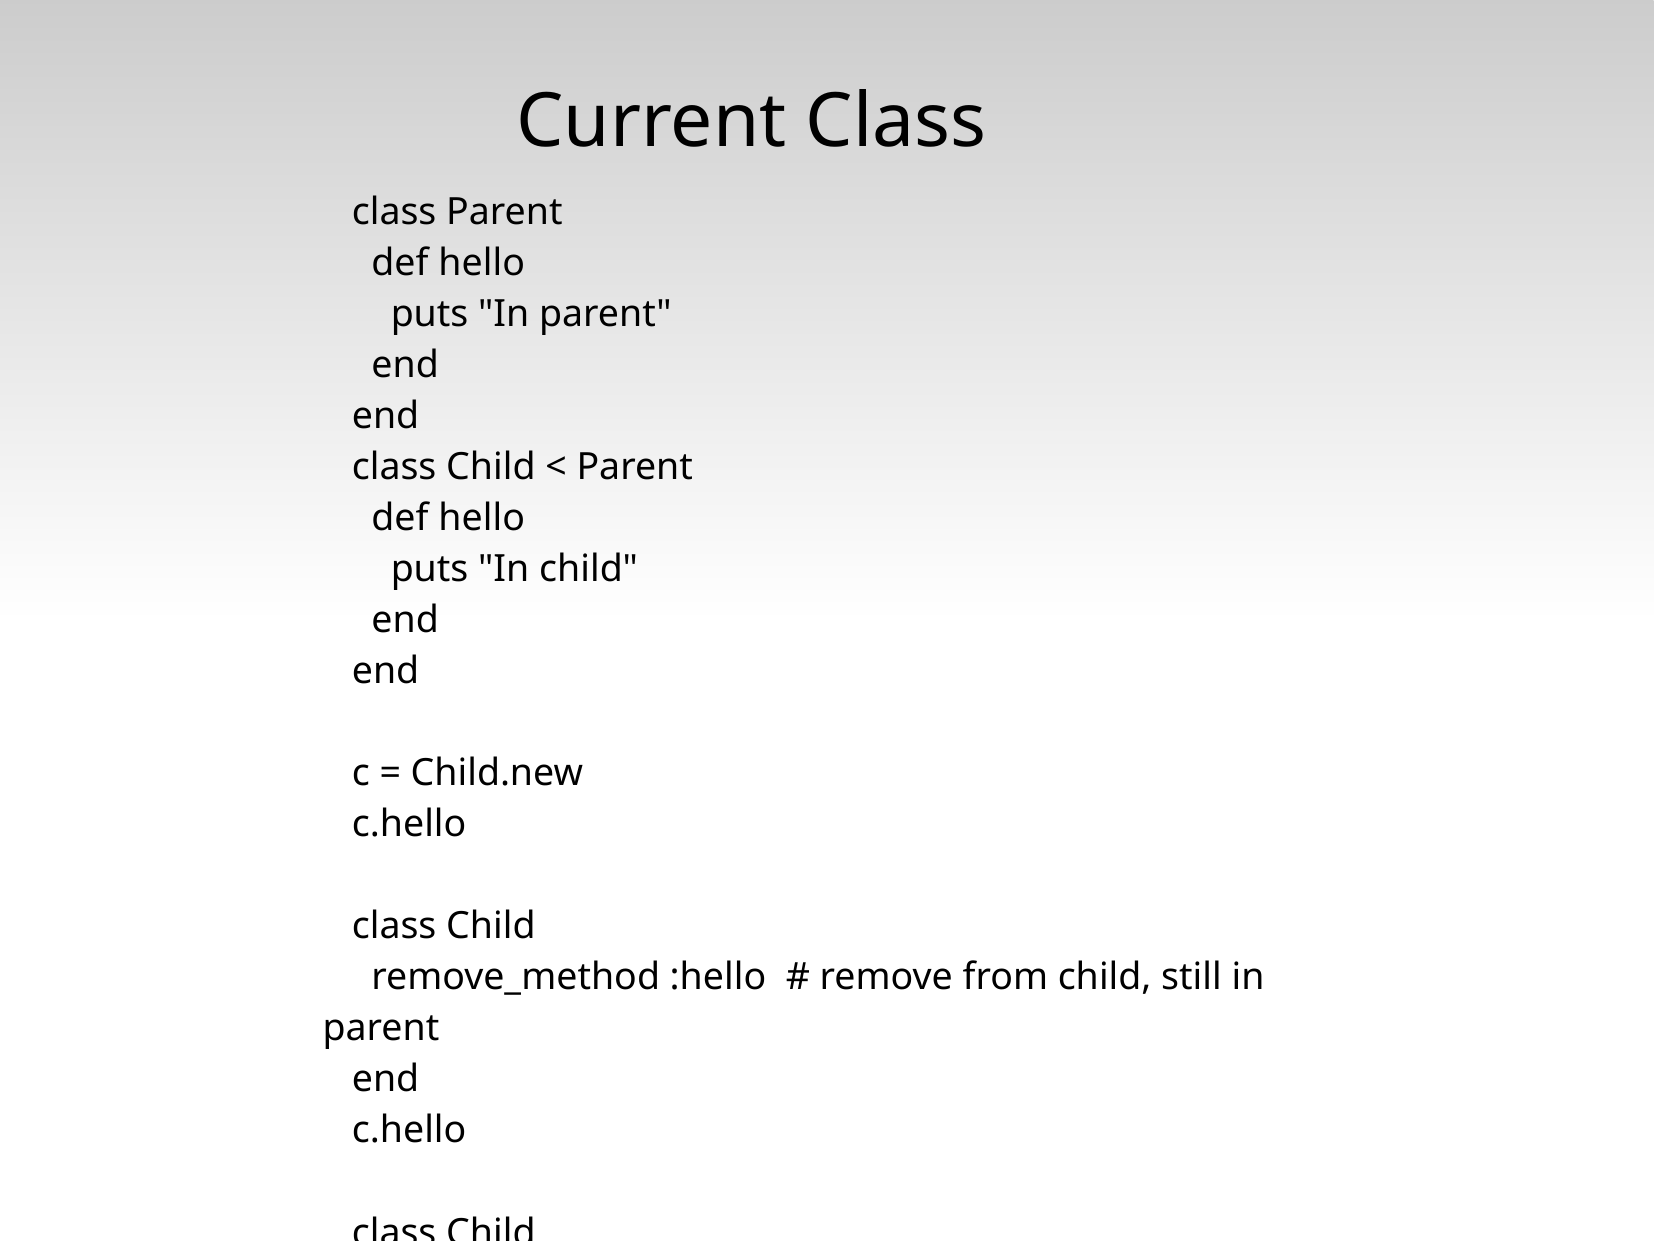

Current Class
 class Parent
 def hello
 puts "In parent"
 end
 end
 class Child < Parent
 def hello
 puts "In child"
 end
 end
 c = Child.new
 c.hello
 class Child
 remove_method :hello # remove from child, still in parent
 end
 c.hello
 class Child
 undef_method :hello # prevent any calls to 'hello'
 end
 c.hello